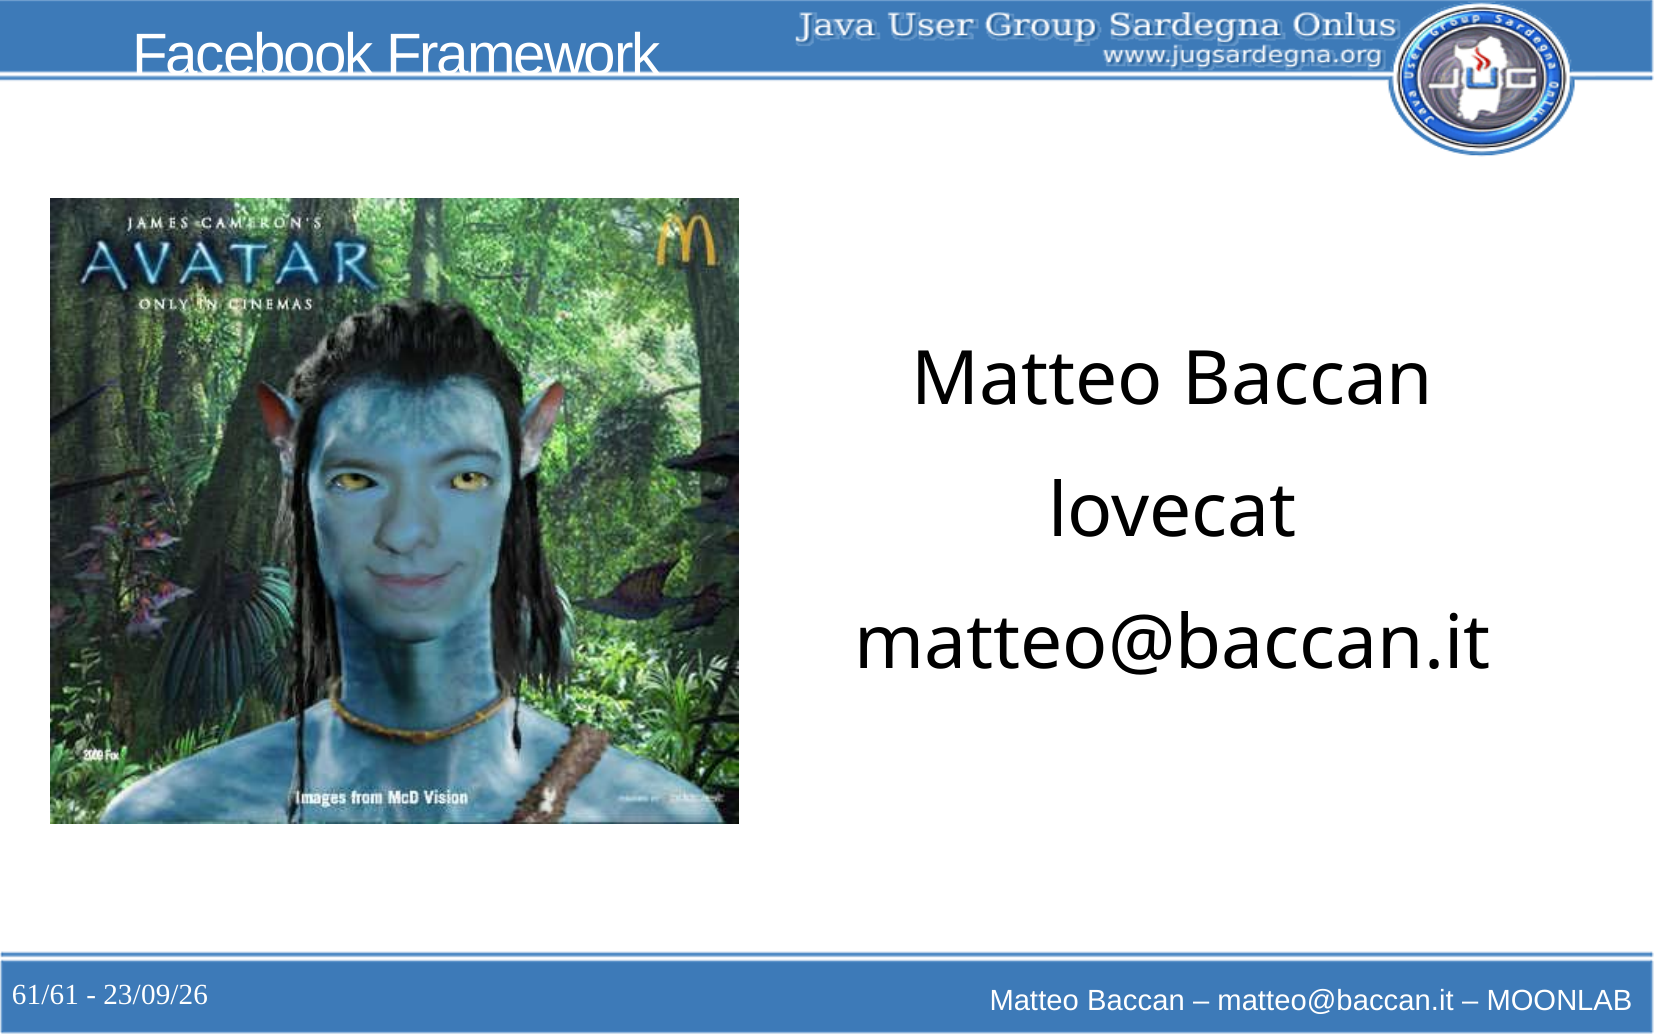

# Facebook Framework
Matteo Baccan
lovecat
matteo@baccan.it
61